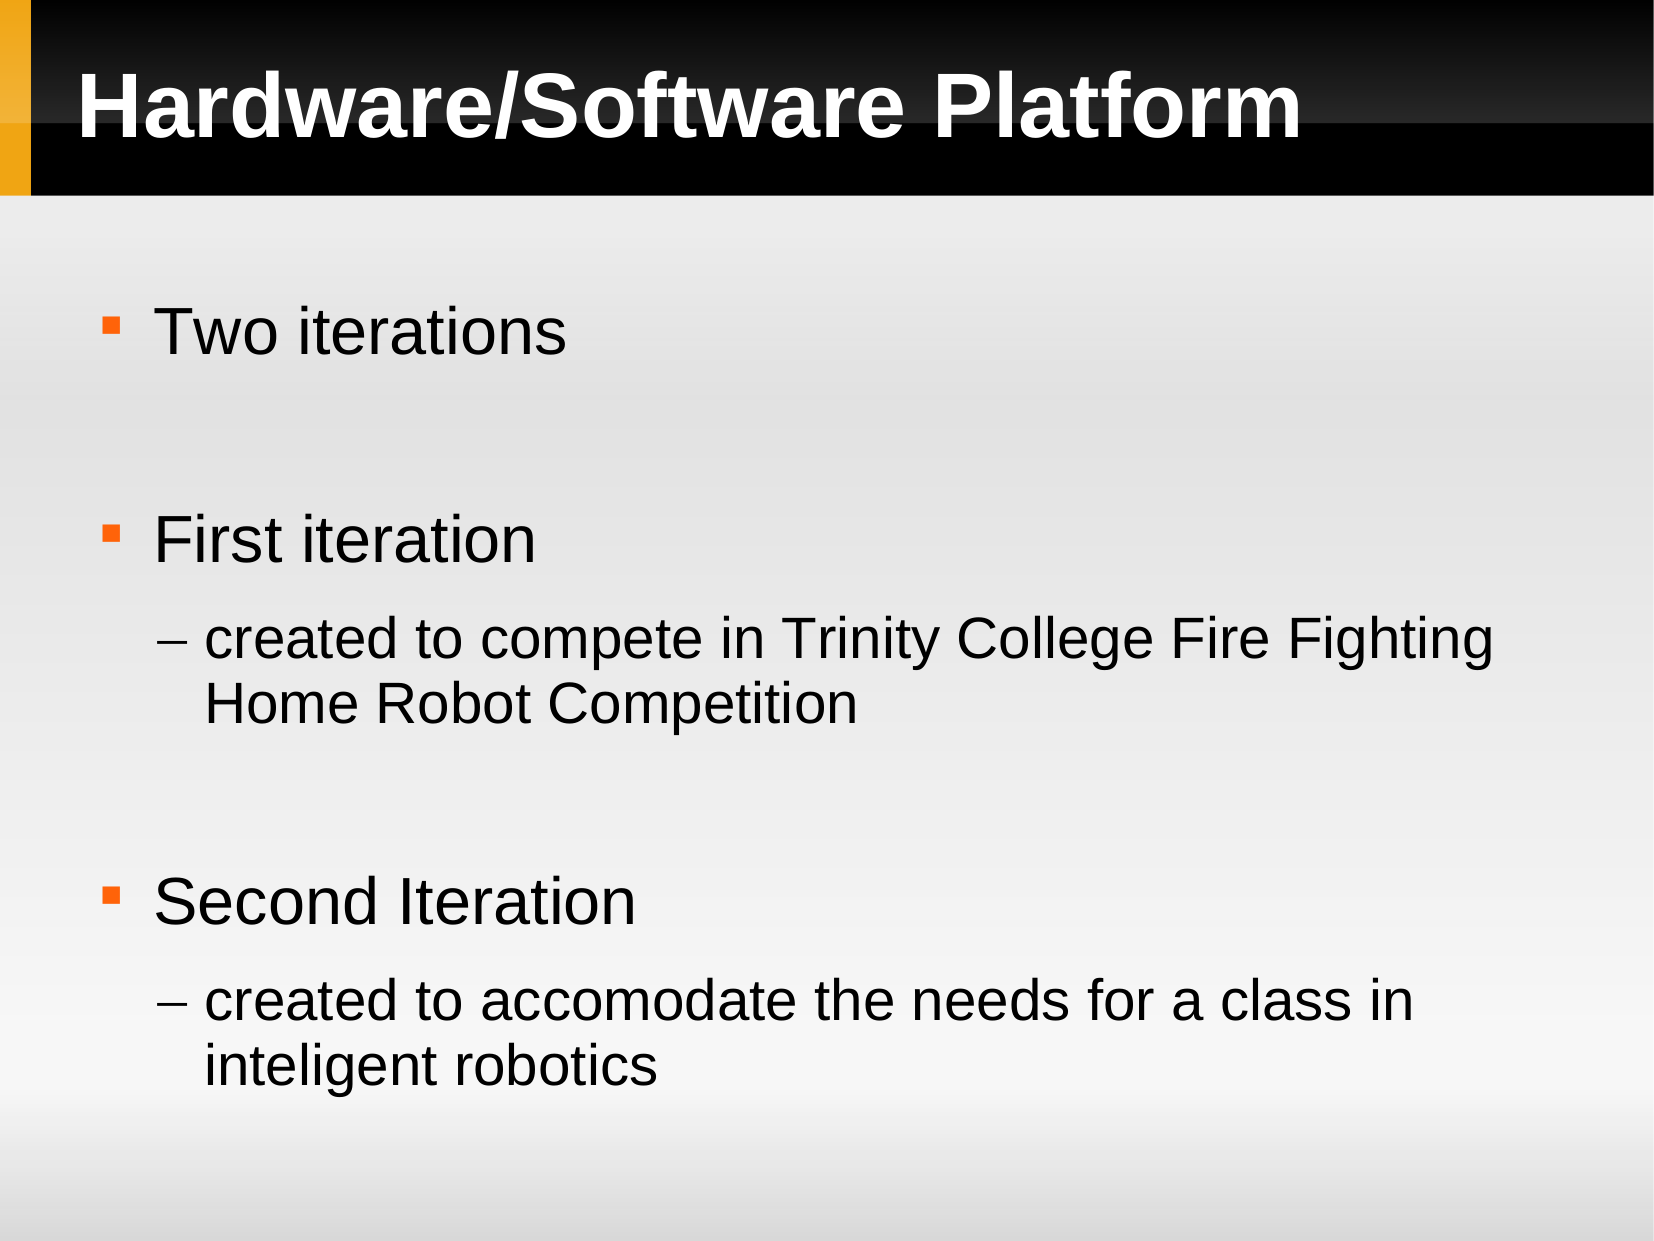

# Hardware/Software Platform
Two iterations
First iteration
created to compete in Trinity College Fire Fighting Home Robot Competition
Second Iteration
created to accomodate the needs for a class in inteligent robotics